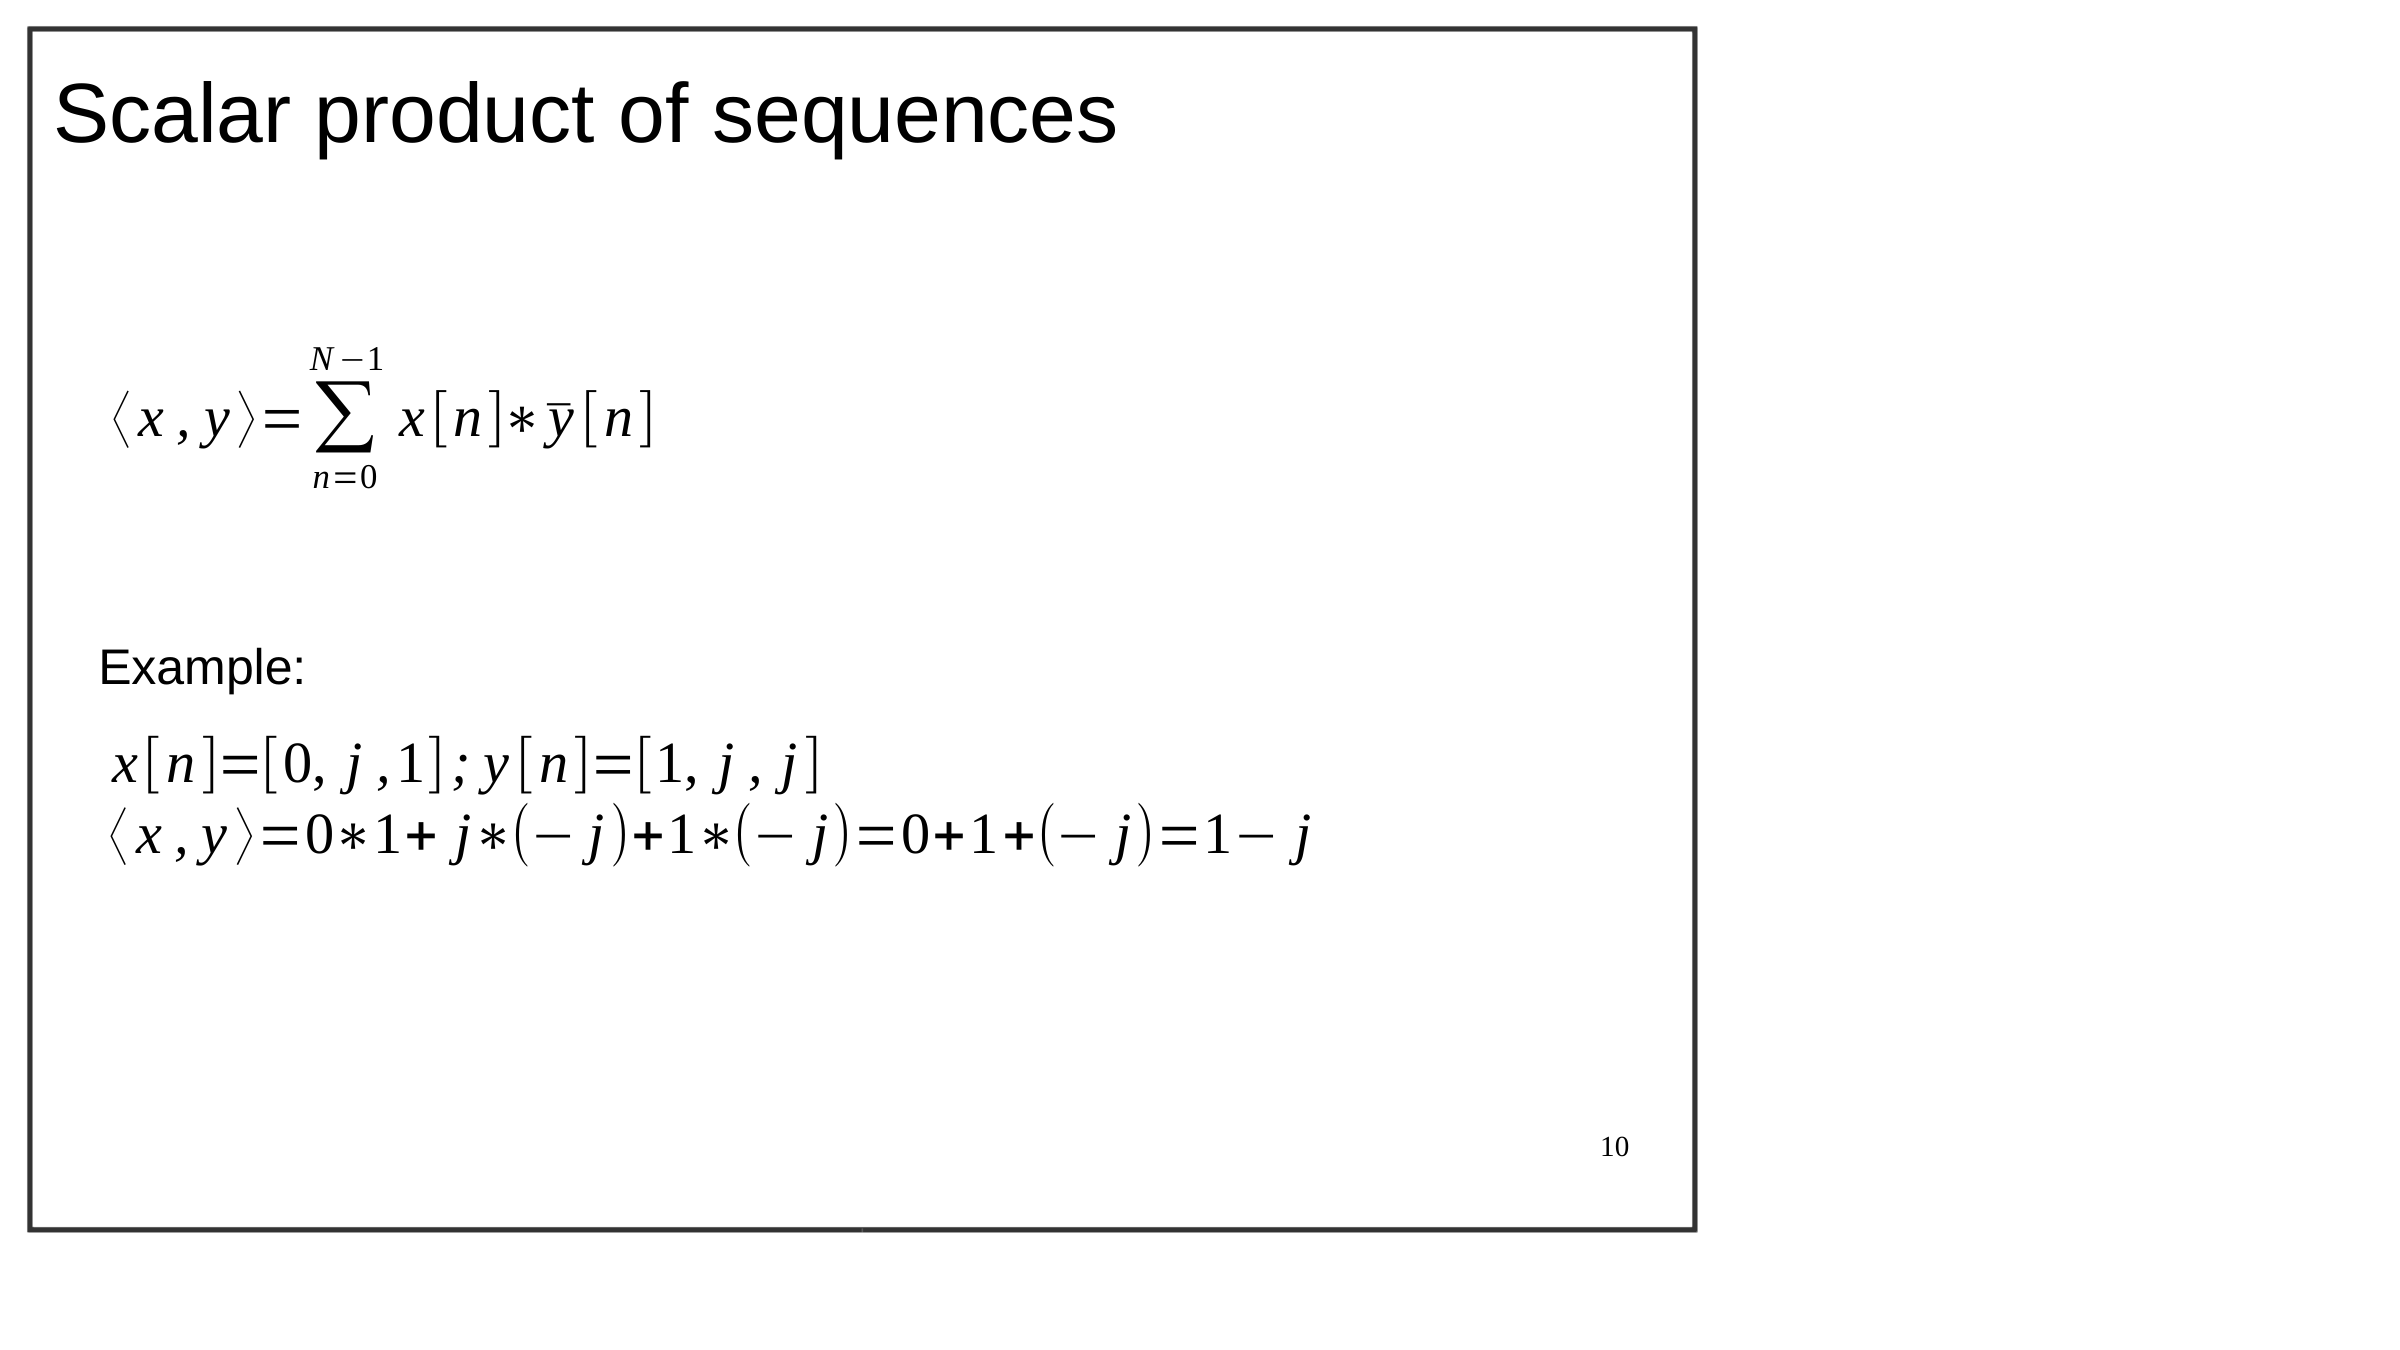

# Scalar product of sequences
Example:
10